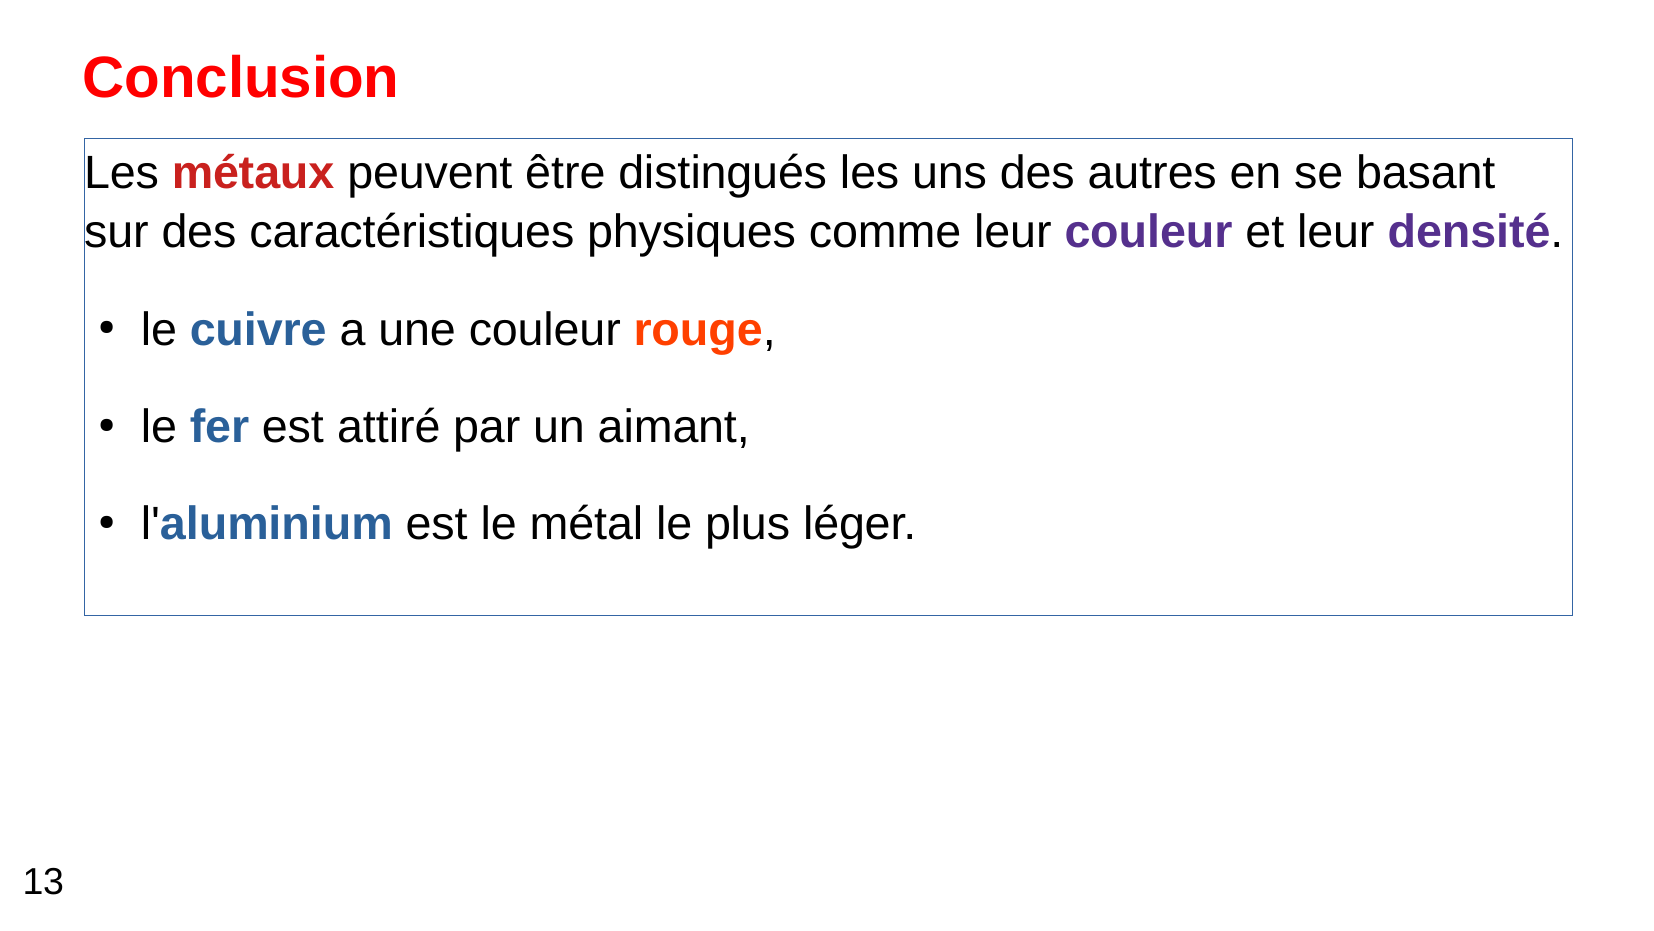

# Conclusion
Les métaux peuvent être distingués les uns des autres en se basant sur des caractéristiques physiques comme leur couleur et leur densité.
le cuivre a une couleur rouge,
le fer est attiré par un aimant,
l'aluminium est le métal le plus léger.